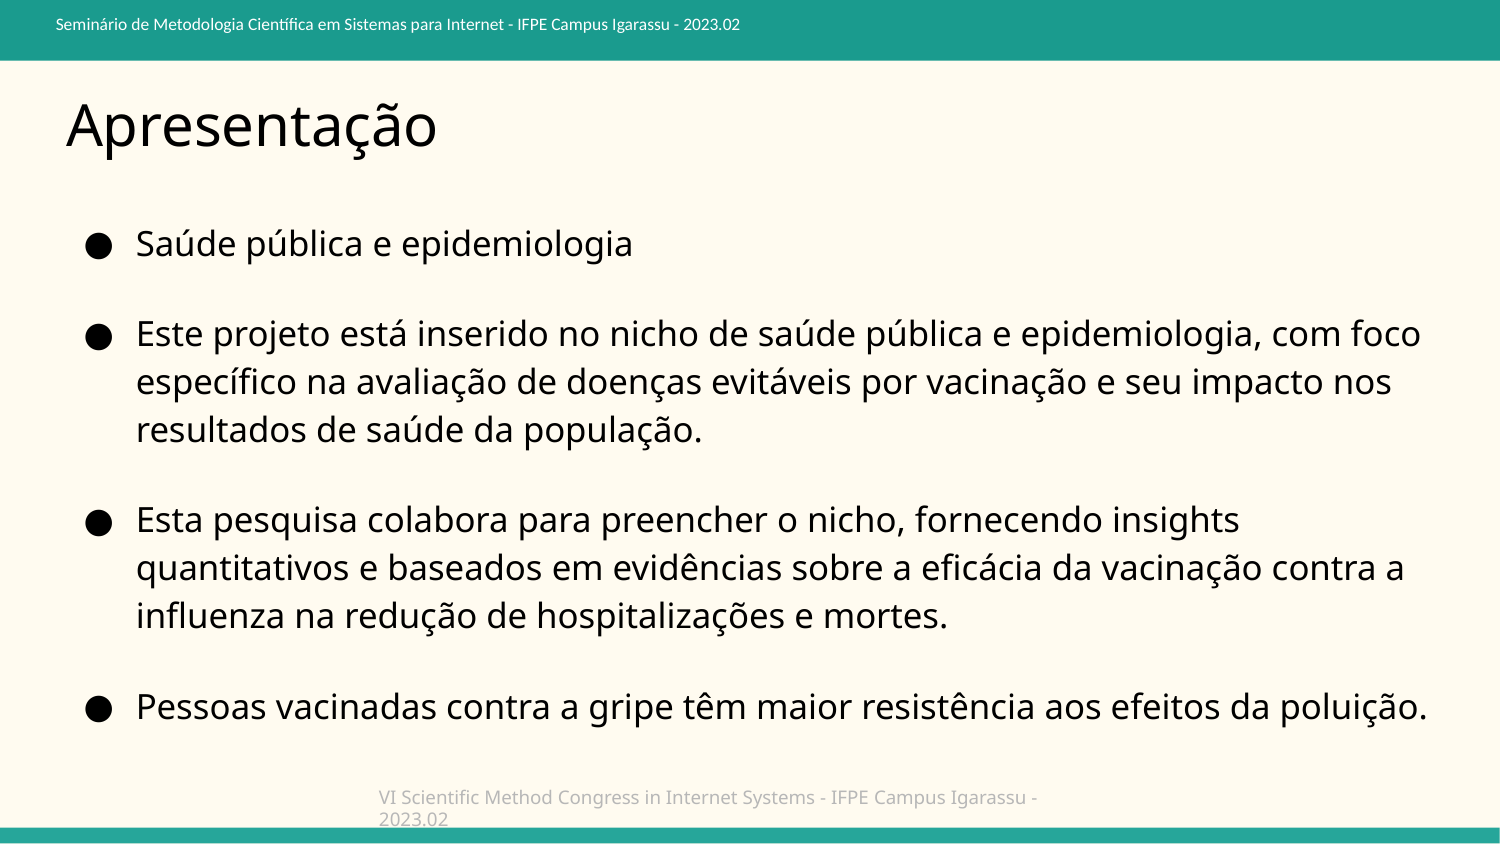

Seminário de Metodologia Científica em Sistemas para Internet - IFPE Campus Igarassu - 2023.02
# Apresentação
Saúde pública e epidemiologia
Este projeto está inserido no nicho de saúde pública e epidemiologia, com foco específico na avaliação de doenças evitáveis por vacinação e seu impacto nos resultados de saúde da população.
Esta pesquisa colabora para preencher o nicho, fornecendo insights quantitativos e baseados em evidências sobre a eficácia da vacinação contra a influenza na redução de hospitalizações e mortes.
Pessoas vacinadas contra a gripe têm maior resistência aos efeitos da poluição.